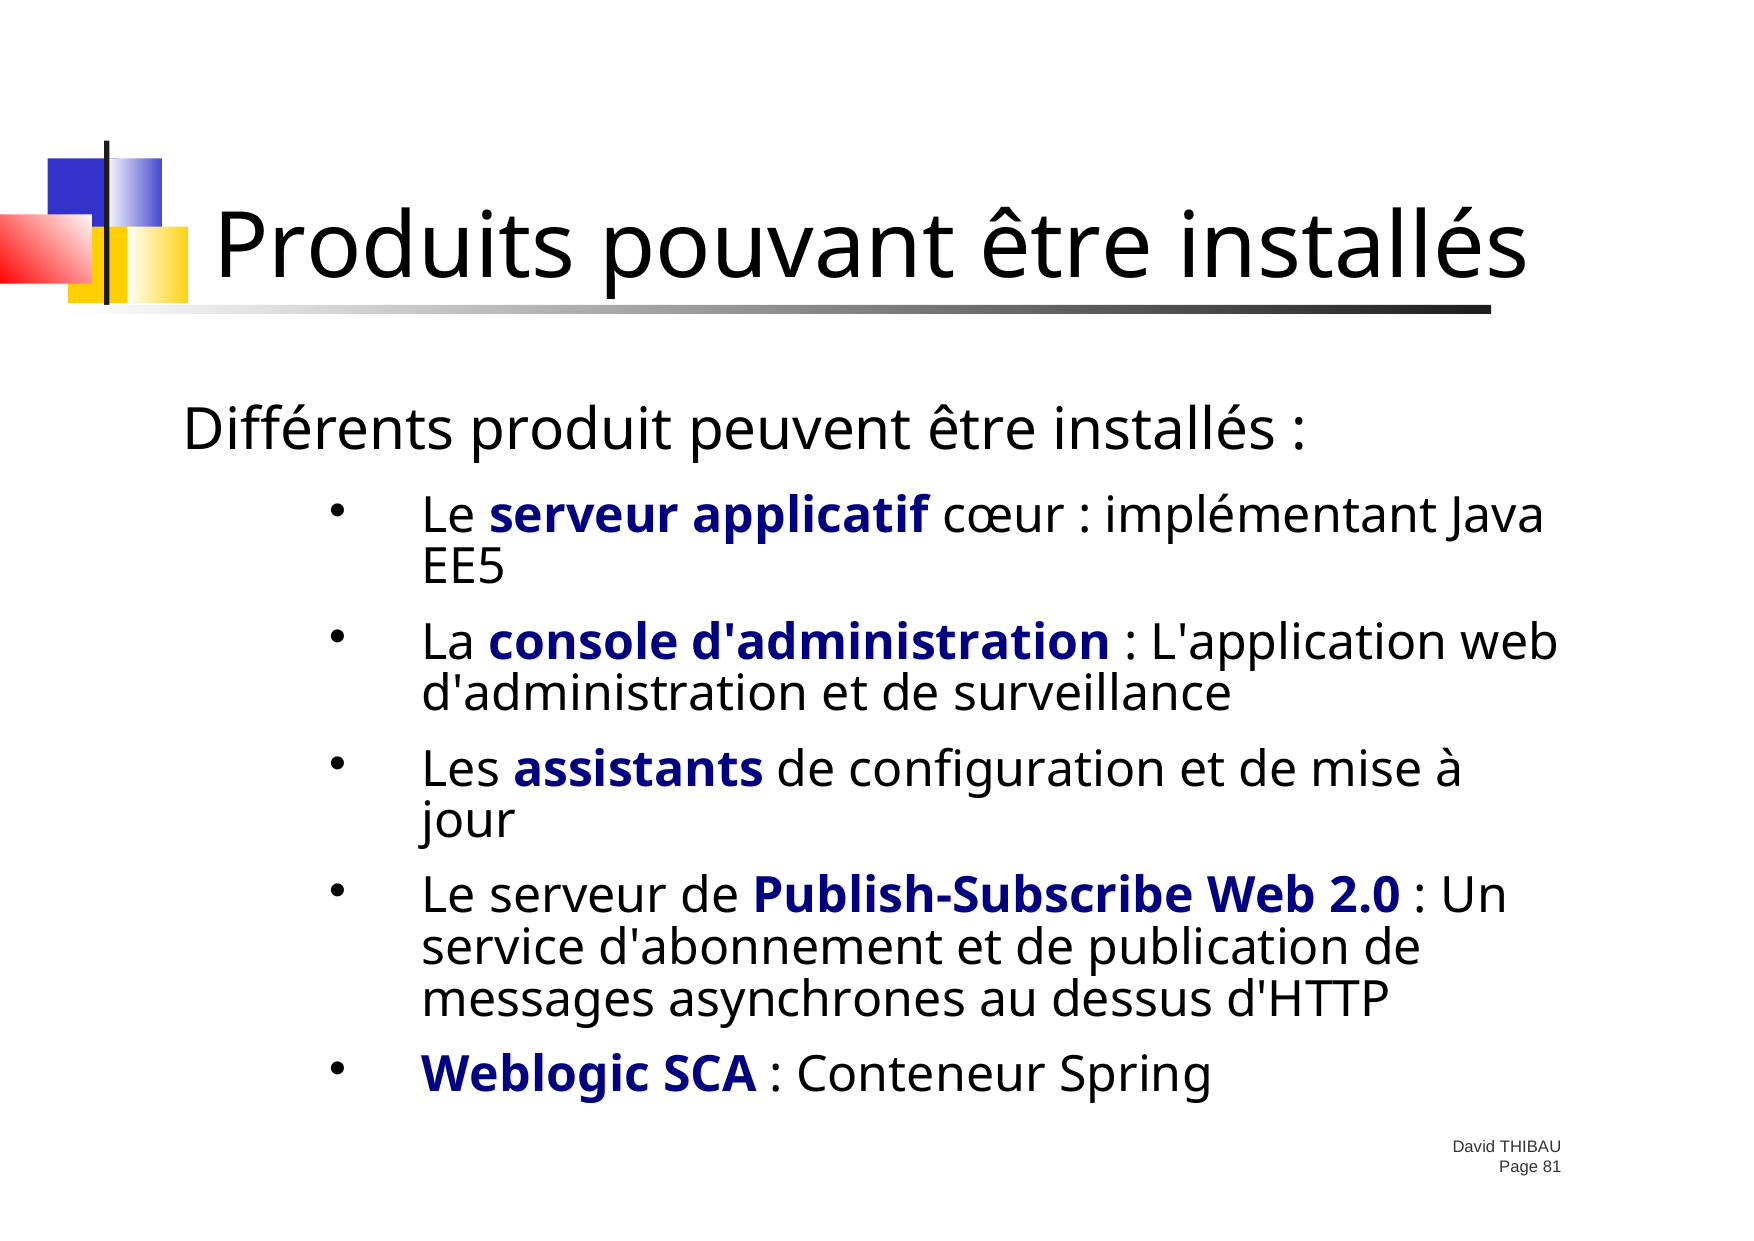

# Produits pouvant être installés
Différents produit peuvent être installés :
Le serveur applicatif cœur : implémentant Java EE5
La console d'administration : L'application web d'administration et de surveillance
Les assistants de configuration et de mise à jour
Le serveur de Publish-Subscribe Web 2.0 : Un service d'abonnement et de publication de messages asynchrones au dessus d'HTTP
Weblogic SCA : Conteneur Spring